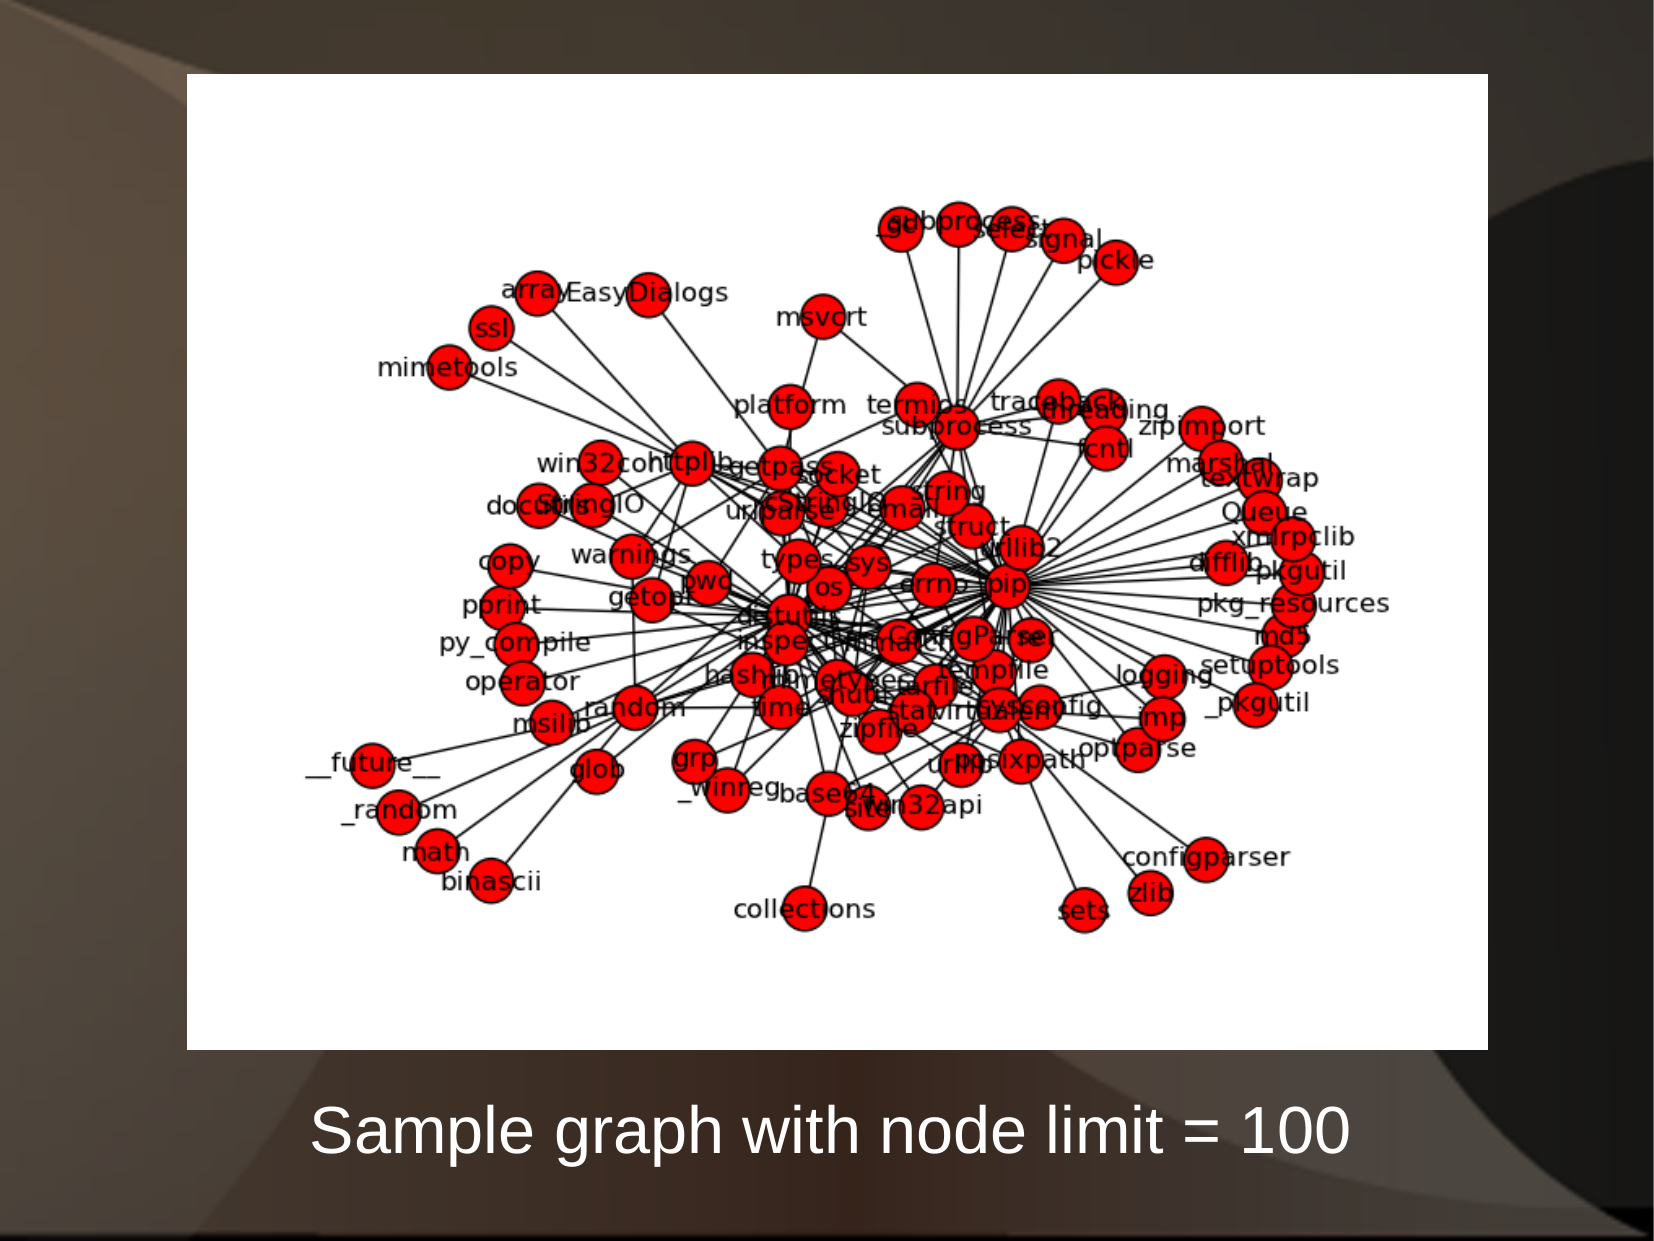

# Sample graph with node limit = 100